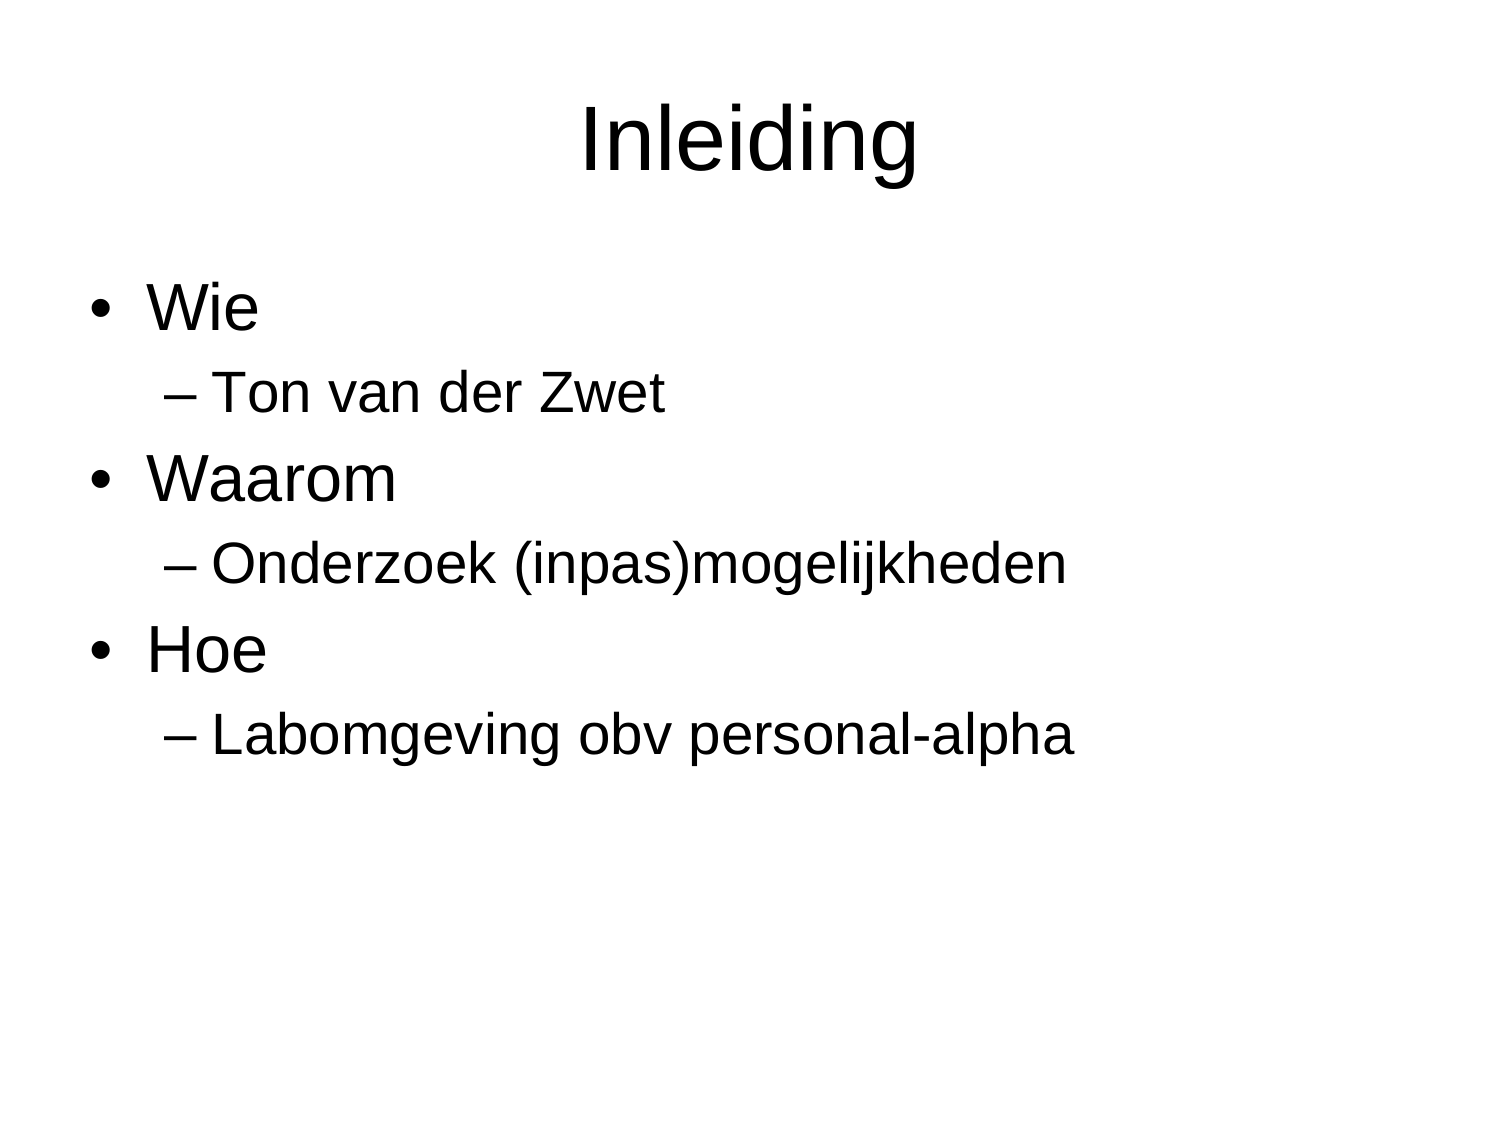

# Inleiding
Wie
Ton van der Zwet
Waarom
Onderzoek (inpas)mogelijkheden
Hoe
Labomgeving obv personal-alpha